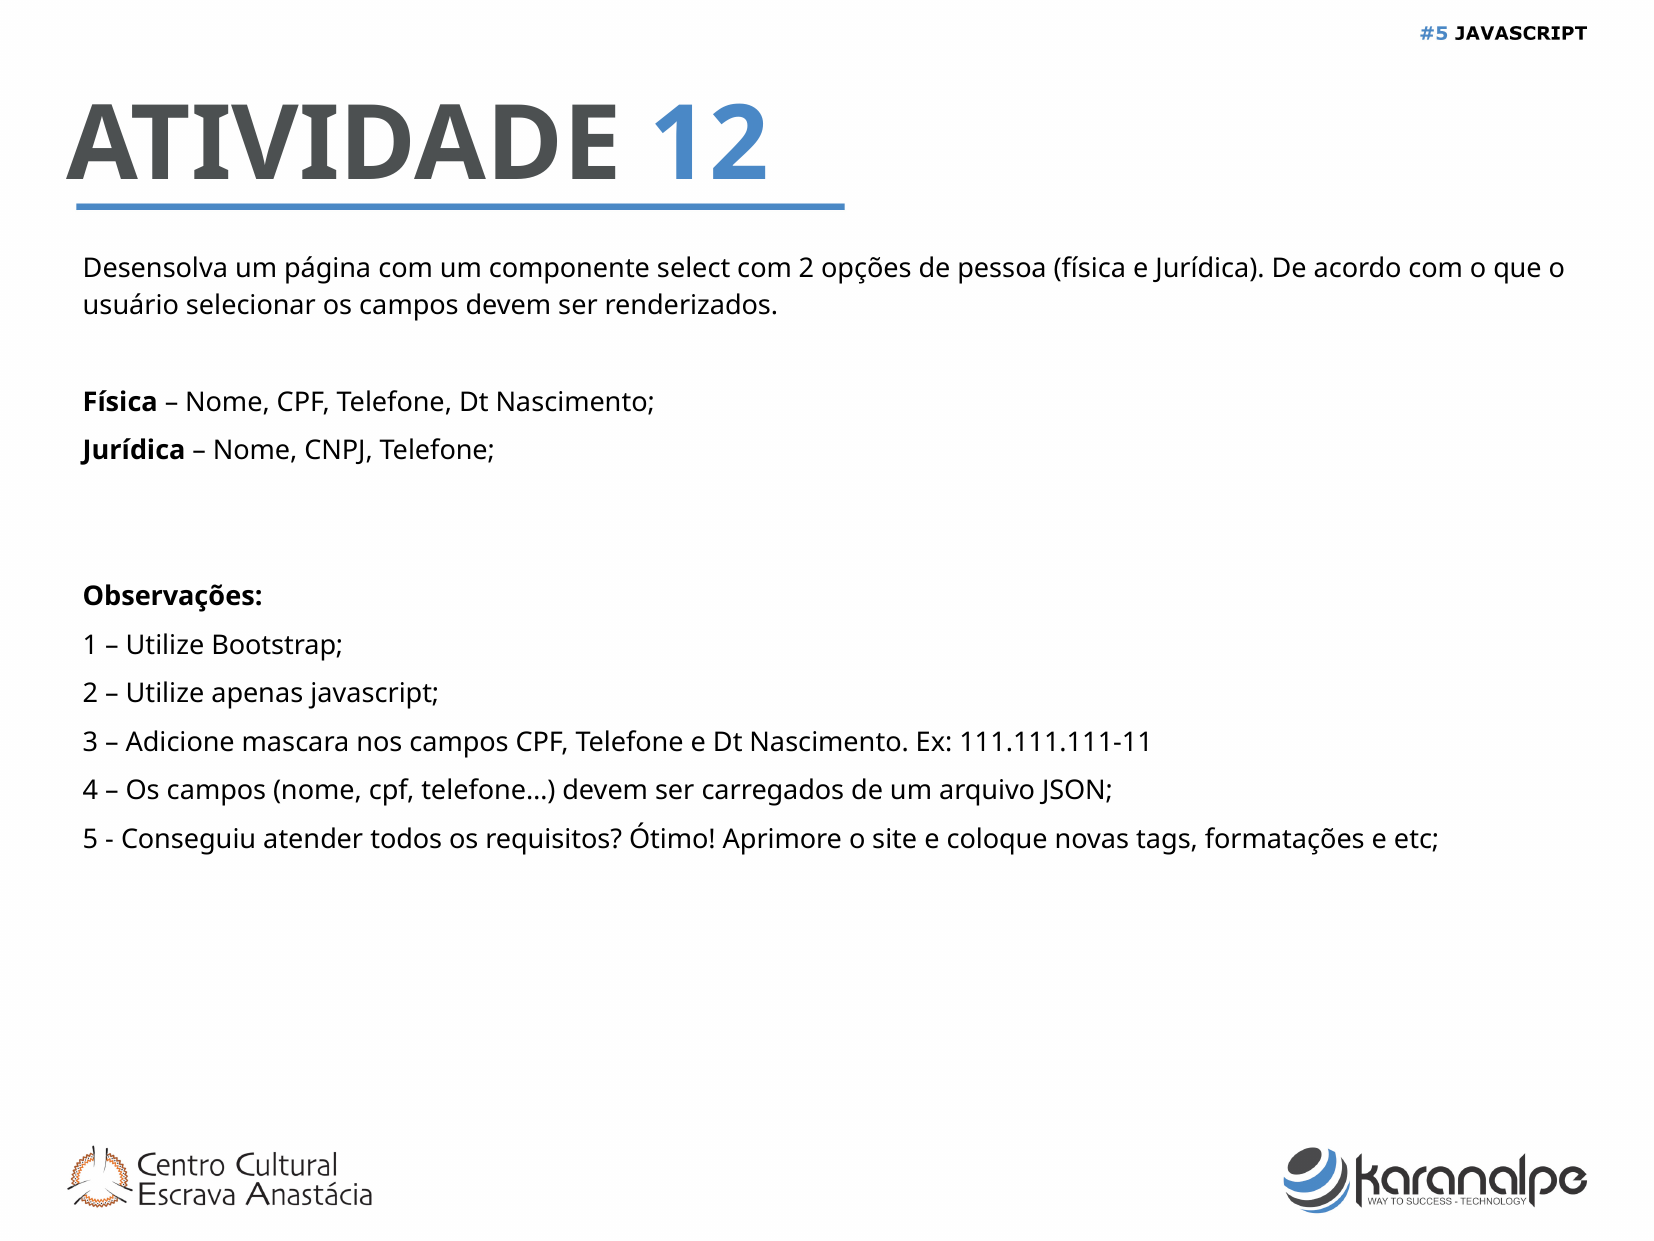

ATIVIDADE 12
# Desensolva um página com um componente select com 2 opções de pessoa (física e Jurídica). De acordo com o que o usuário selecionar os campos devem ser renderizados.
Física – Nome, CPF, Telefone, Dt Nascimento;
Jurídica – Nome, CNPJ, Telefone;
Observações:
1 – Utilize Bootstrap;
2 – Utilize apenas javascript;
3 – Adicione mascara nos campos CPF, Telefone e Dt Nascimento. Ex: 111.111.111-11
4 – Os campos (nome, cpf, telefone…) devem ser carregados de um arquivo JSON;
5 - Conseguiu atender todos os requisitos? Ótimo! Aprimore o site e coloque novas tags, formatações e etc;